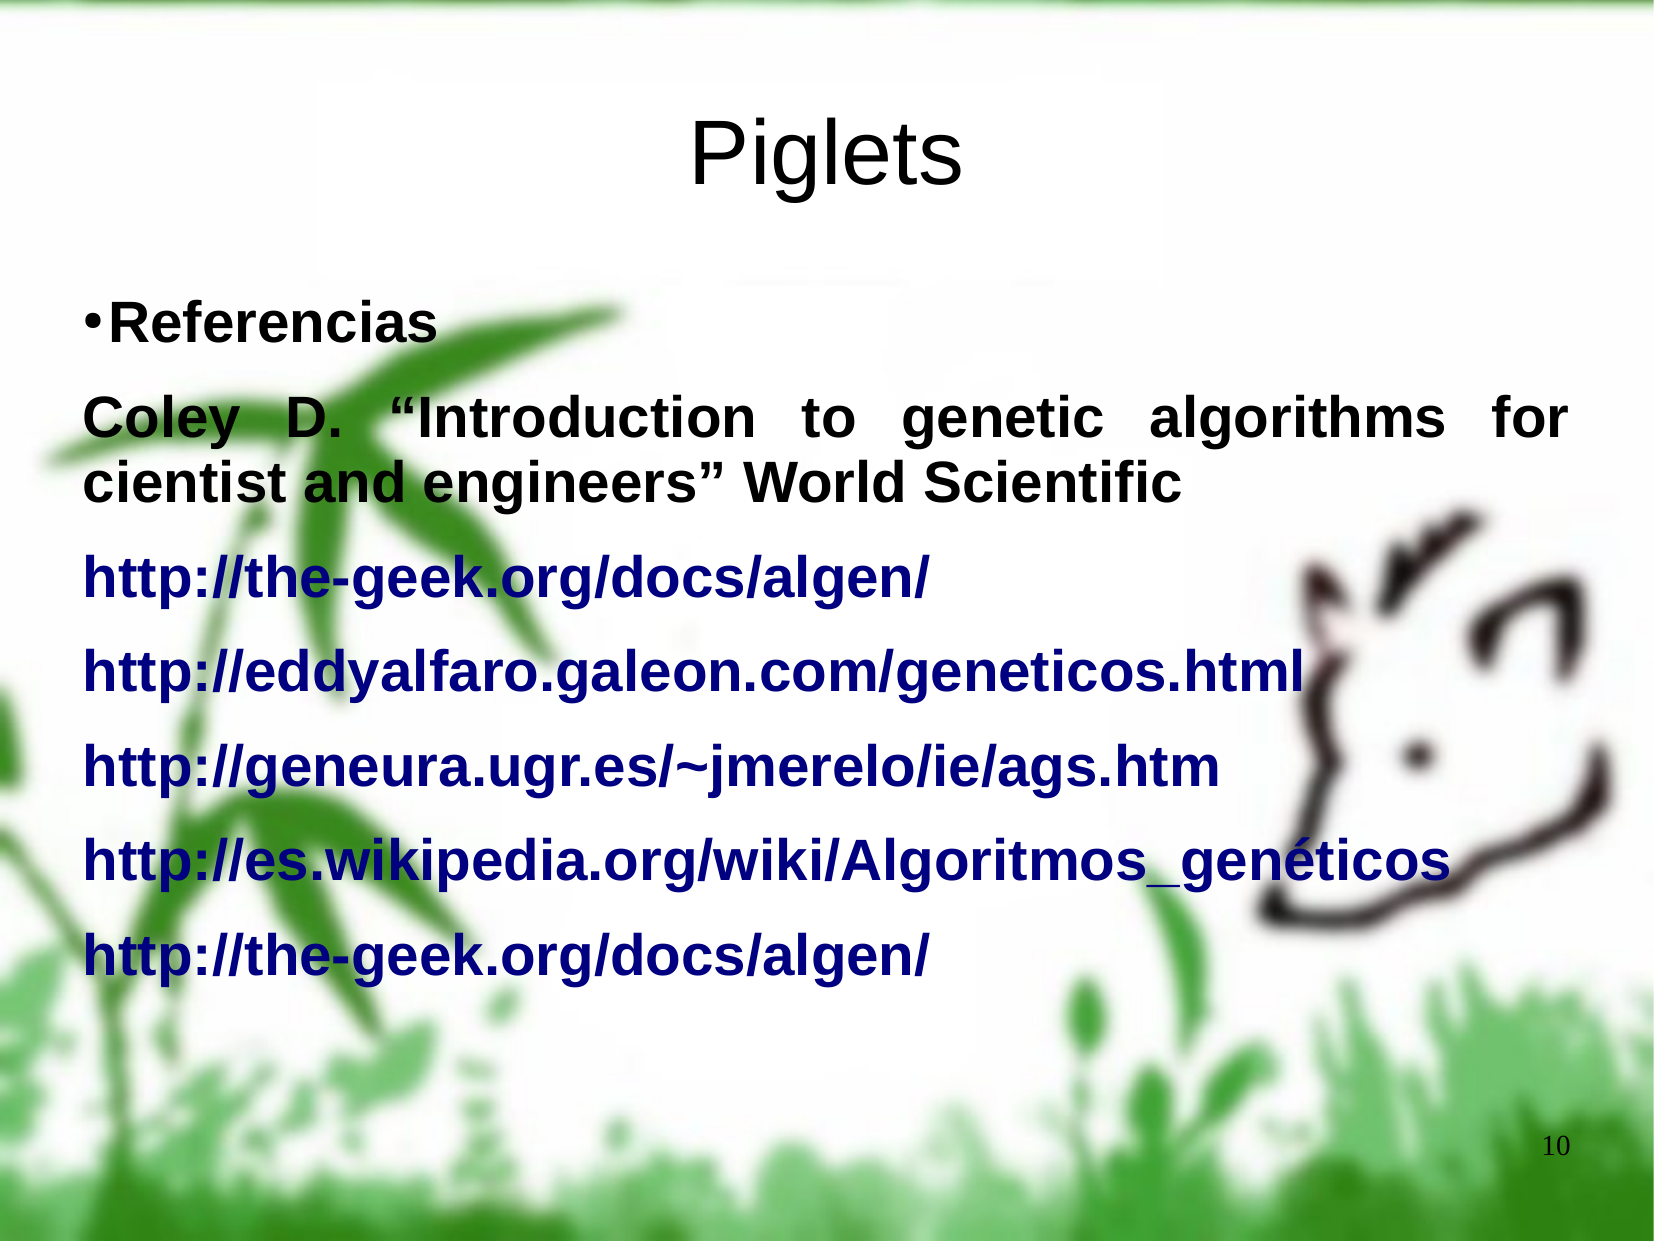

# Piglets
Referencias
Coley D. “Introduction to genetic algorithms for cientist and engineers” World Scientific
http://the-geek.org/docs/algen/
http://eddyalfaro.galeon.com/geneticos.html
http://geneura.ugr.es/~jmerelo/ie/ags.htm
http://es.wikipedia.org/wiki/Algoritmos_genéticos
http://the-geek.org/docs/algen/
10